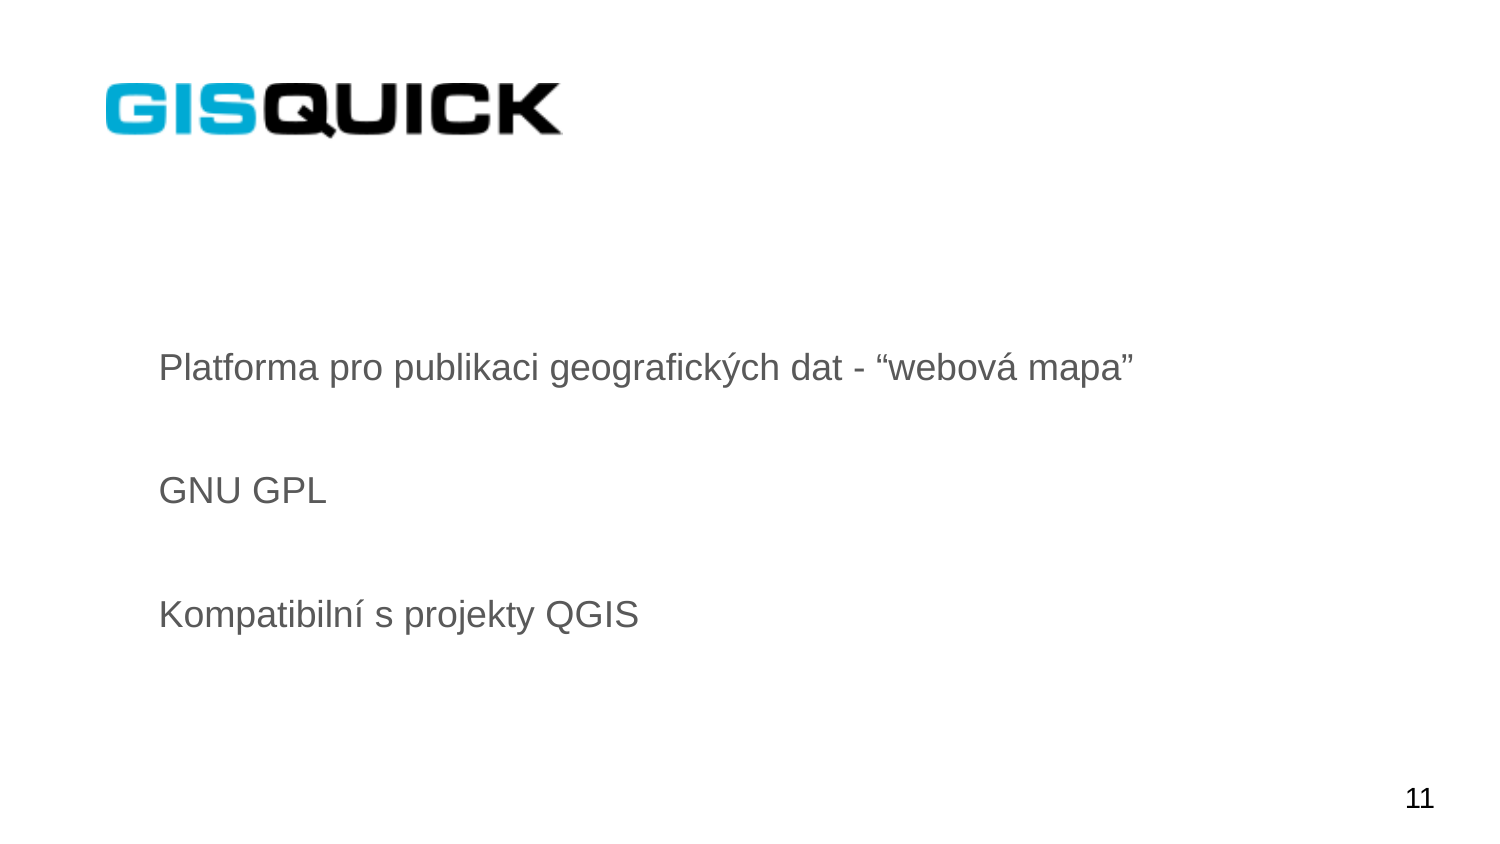

# Platforma pro publikaci geografických dat - “webová mapa”
GNU GPL
Kompatibilní s projekty QGIS